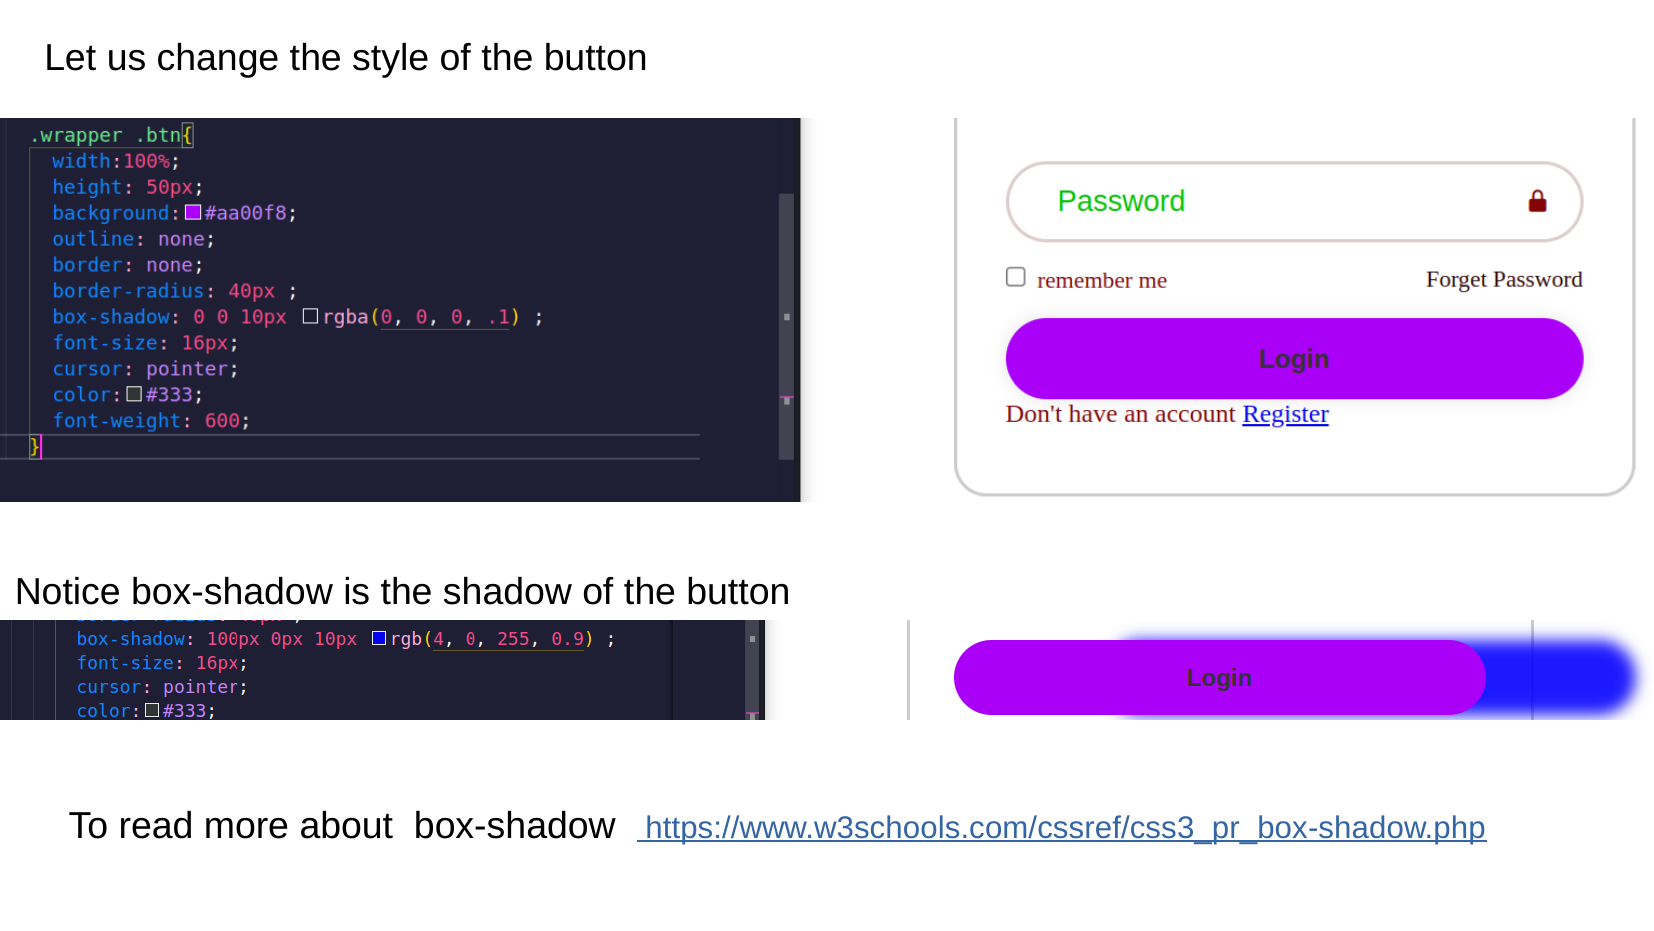

Let us change the style of the button
Notice box-shadow is the shadow of the button
To read more about box-shadow https://www.w3schools.com/cssref/css3_pr_box-shadow.php